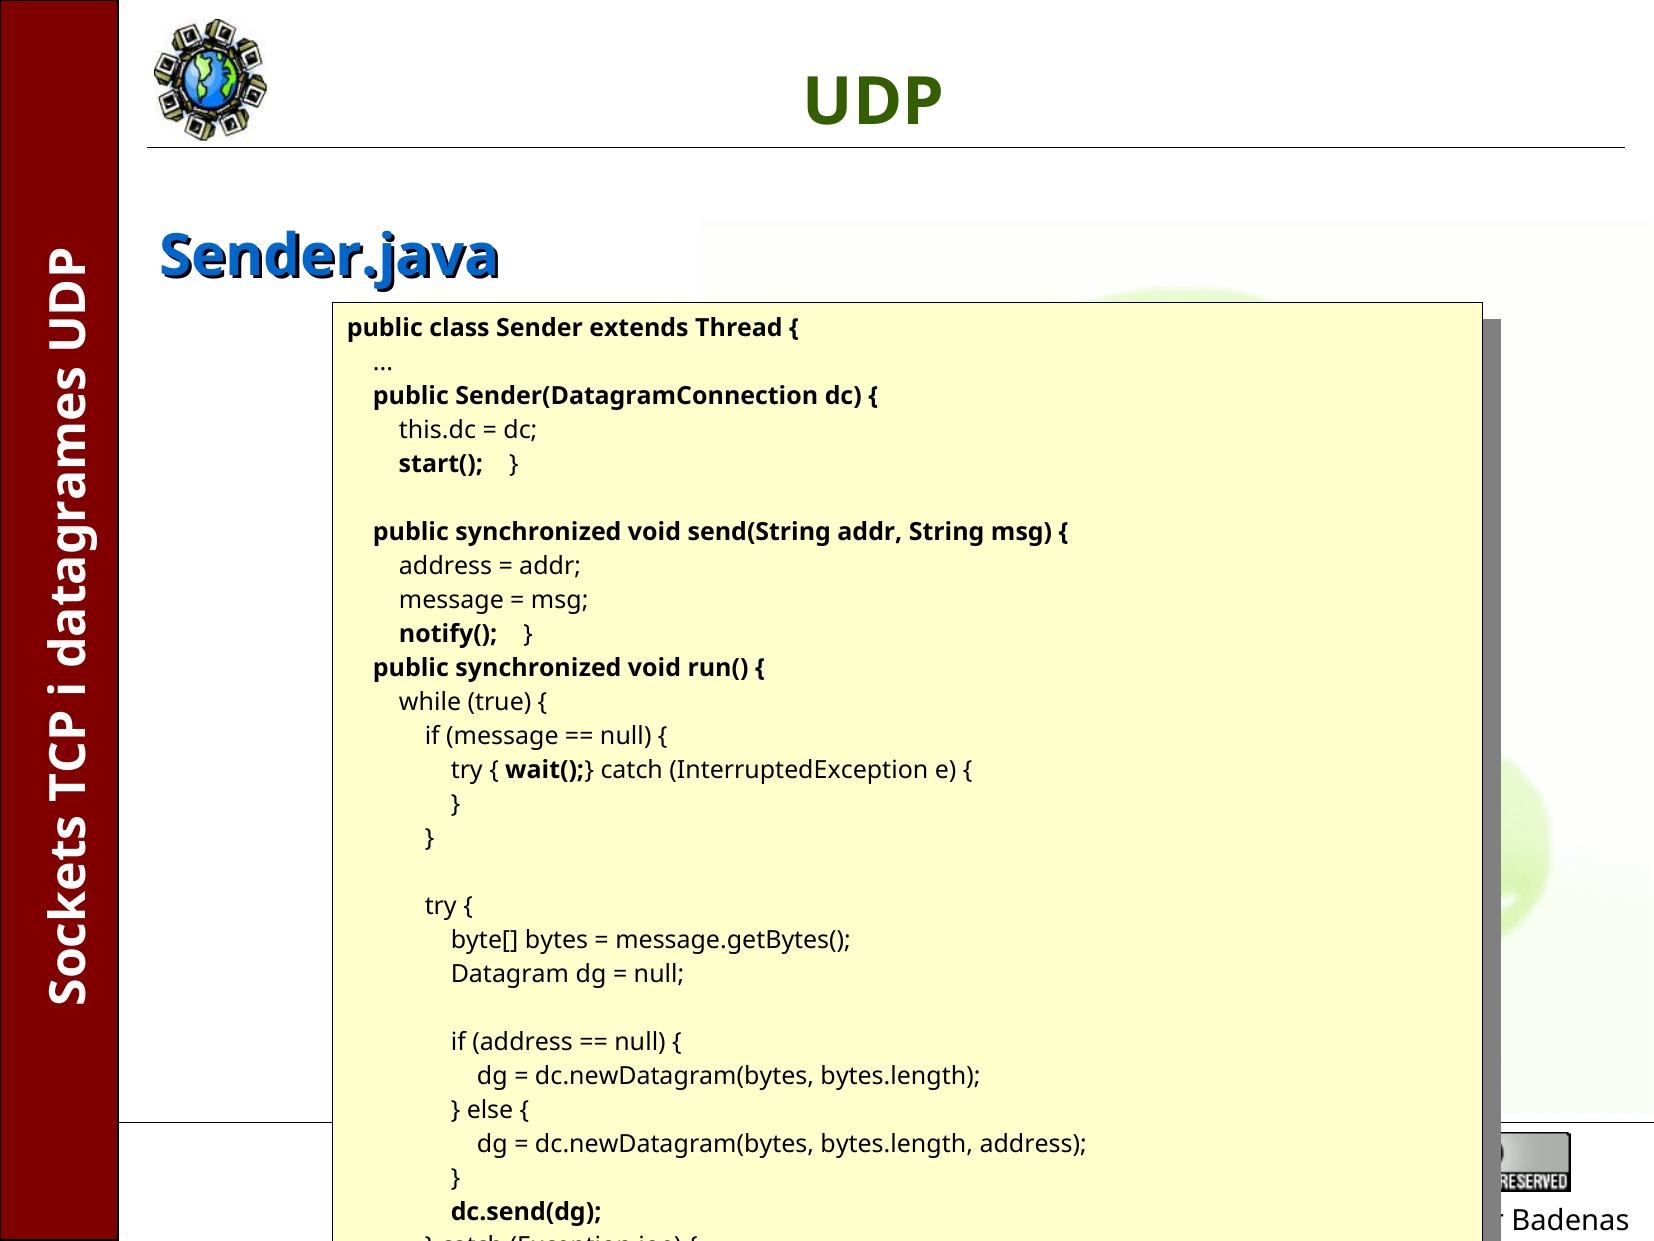

# UDP
Sender.java
public class Sender extends Thread {
 ...
 public Sender(DatagramConnection dc) {
 this.dc = dc;
 start(); }
 public synchronized void send(String addr, String msg) {
 address = addr;
 message = msg;
 notify(); }
 public synchronized void run() {
 while (true) {
 if (message == null) {
 try { wait();} catch (InterruptedException e) {
 }
 }
 try {
 byte[] bytes = message.getBytes();
 Datagram dg = null;
 if (address == null) {
 dg = dc.newDatagram(bytes, bytes.length);
 } else {
 dg = dc.newDatagram(bytes, bytes.length, address);
 }
 dc.send(dg);
 } catch (Exception ioe) {
 //Control d'errors
 }}}